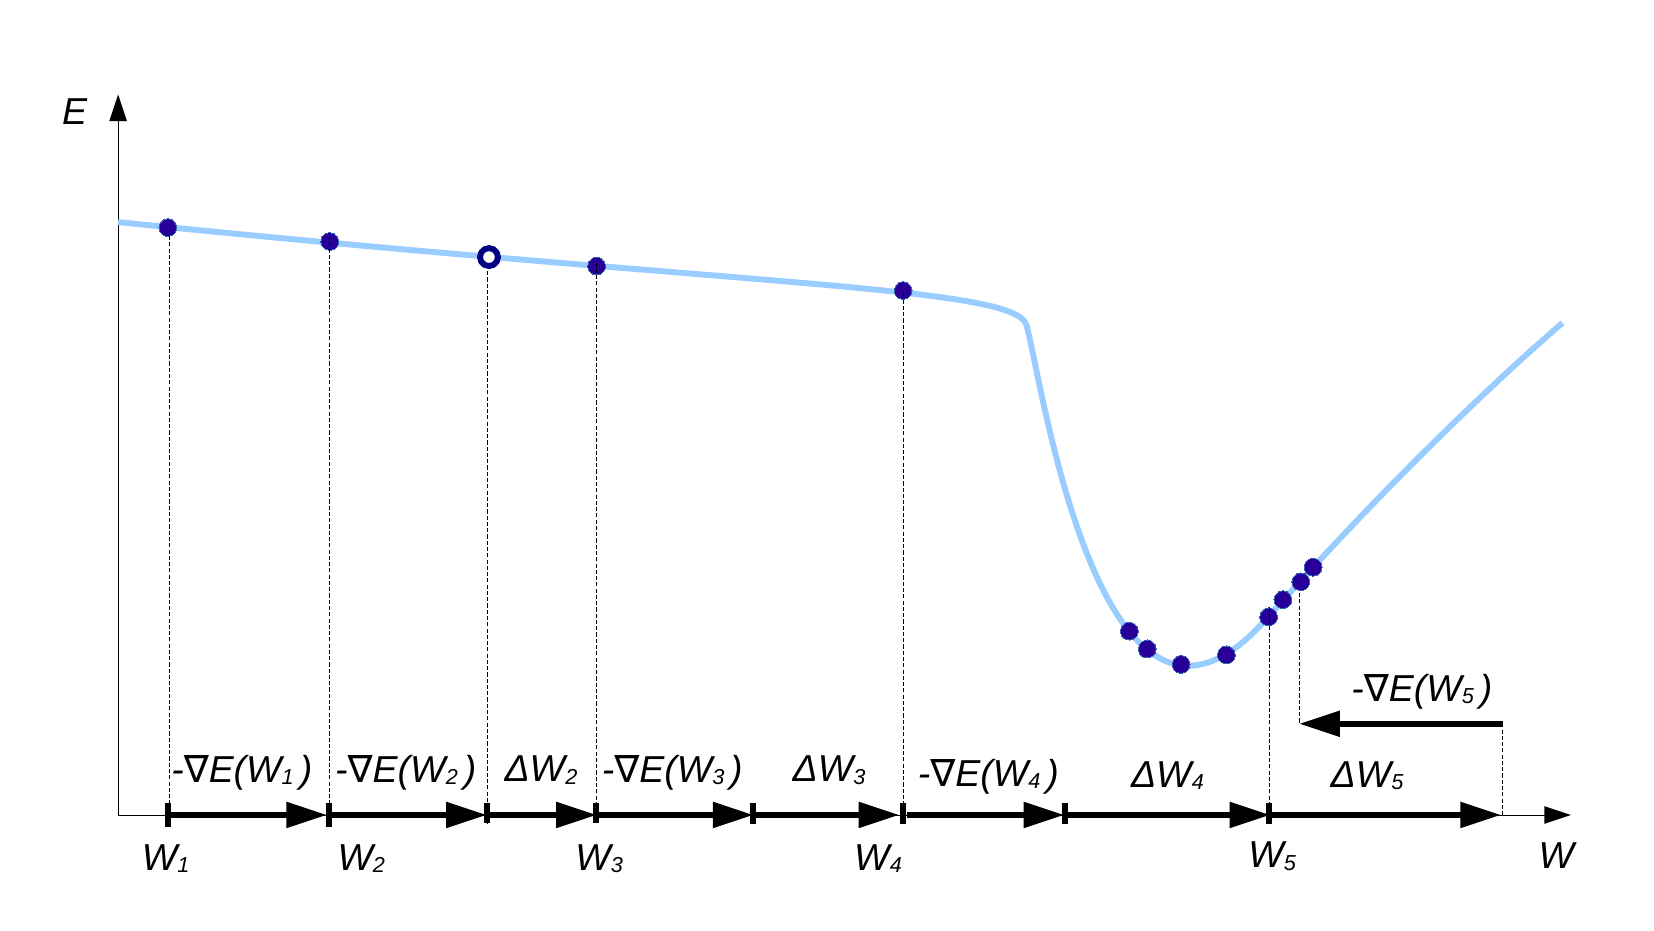

E
-∇E(W5 )
 ΔW2
 ΔW3
-∇E(W1 )
-∇E(W2 )
-∇E(W3 )
-∇E(W4 )
 ΔW4
 ΔW5
W5
W
W1
W2
W3
W4